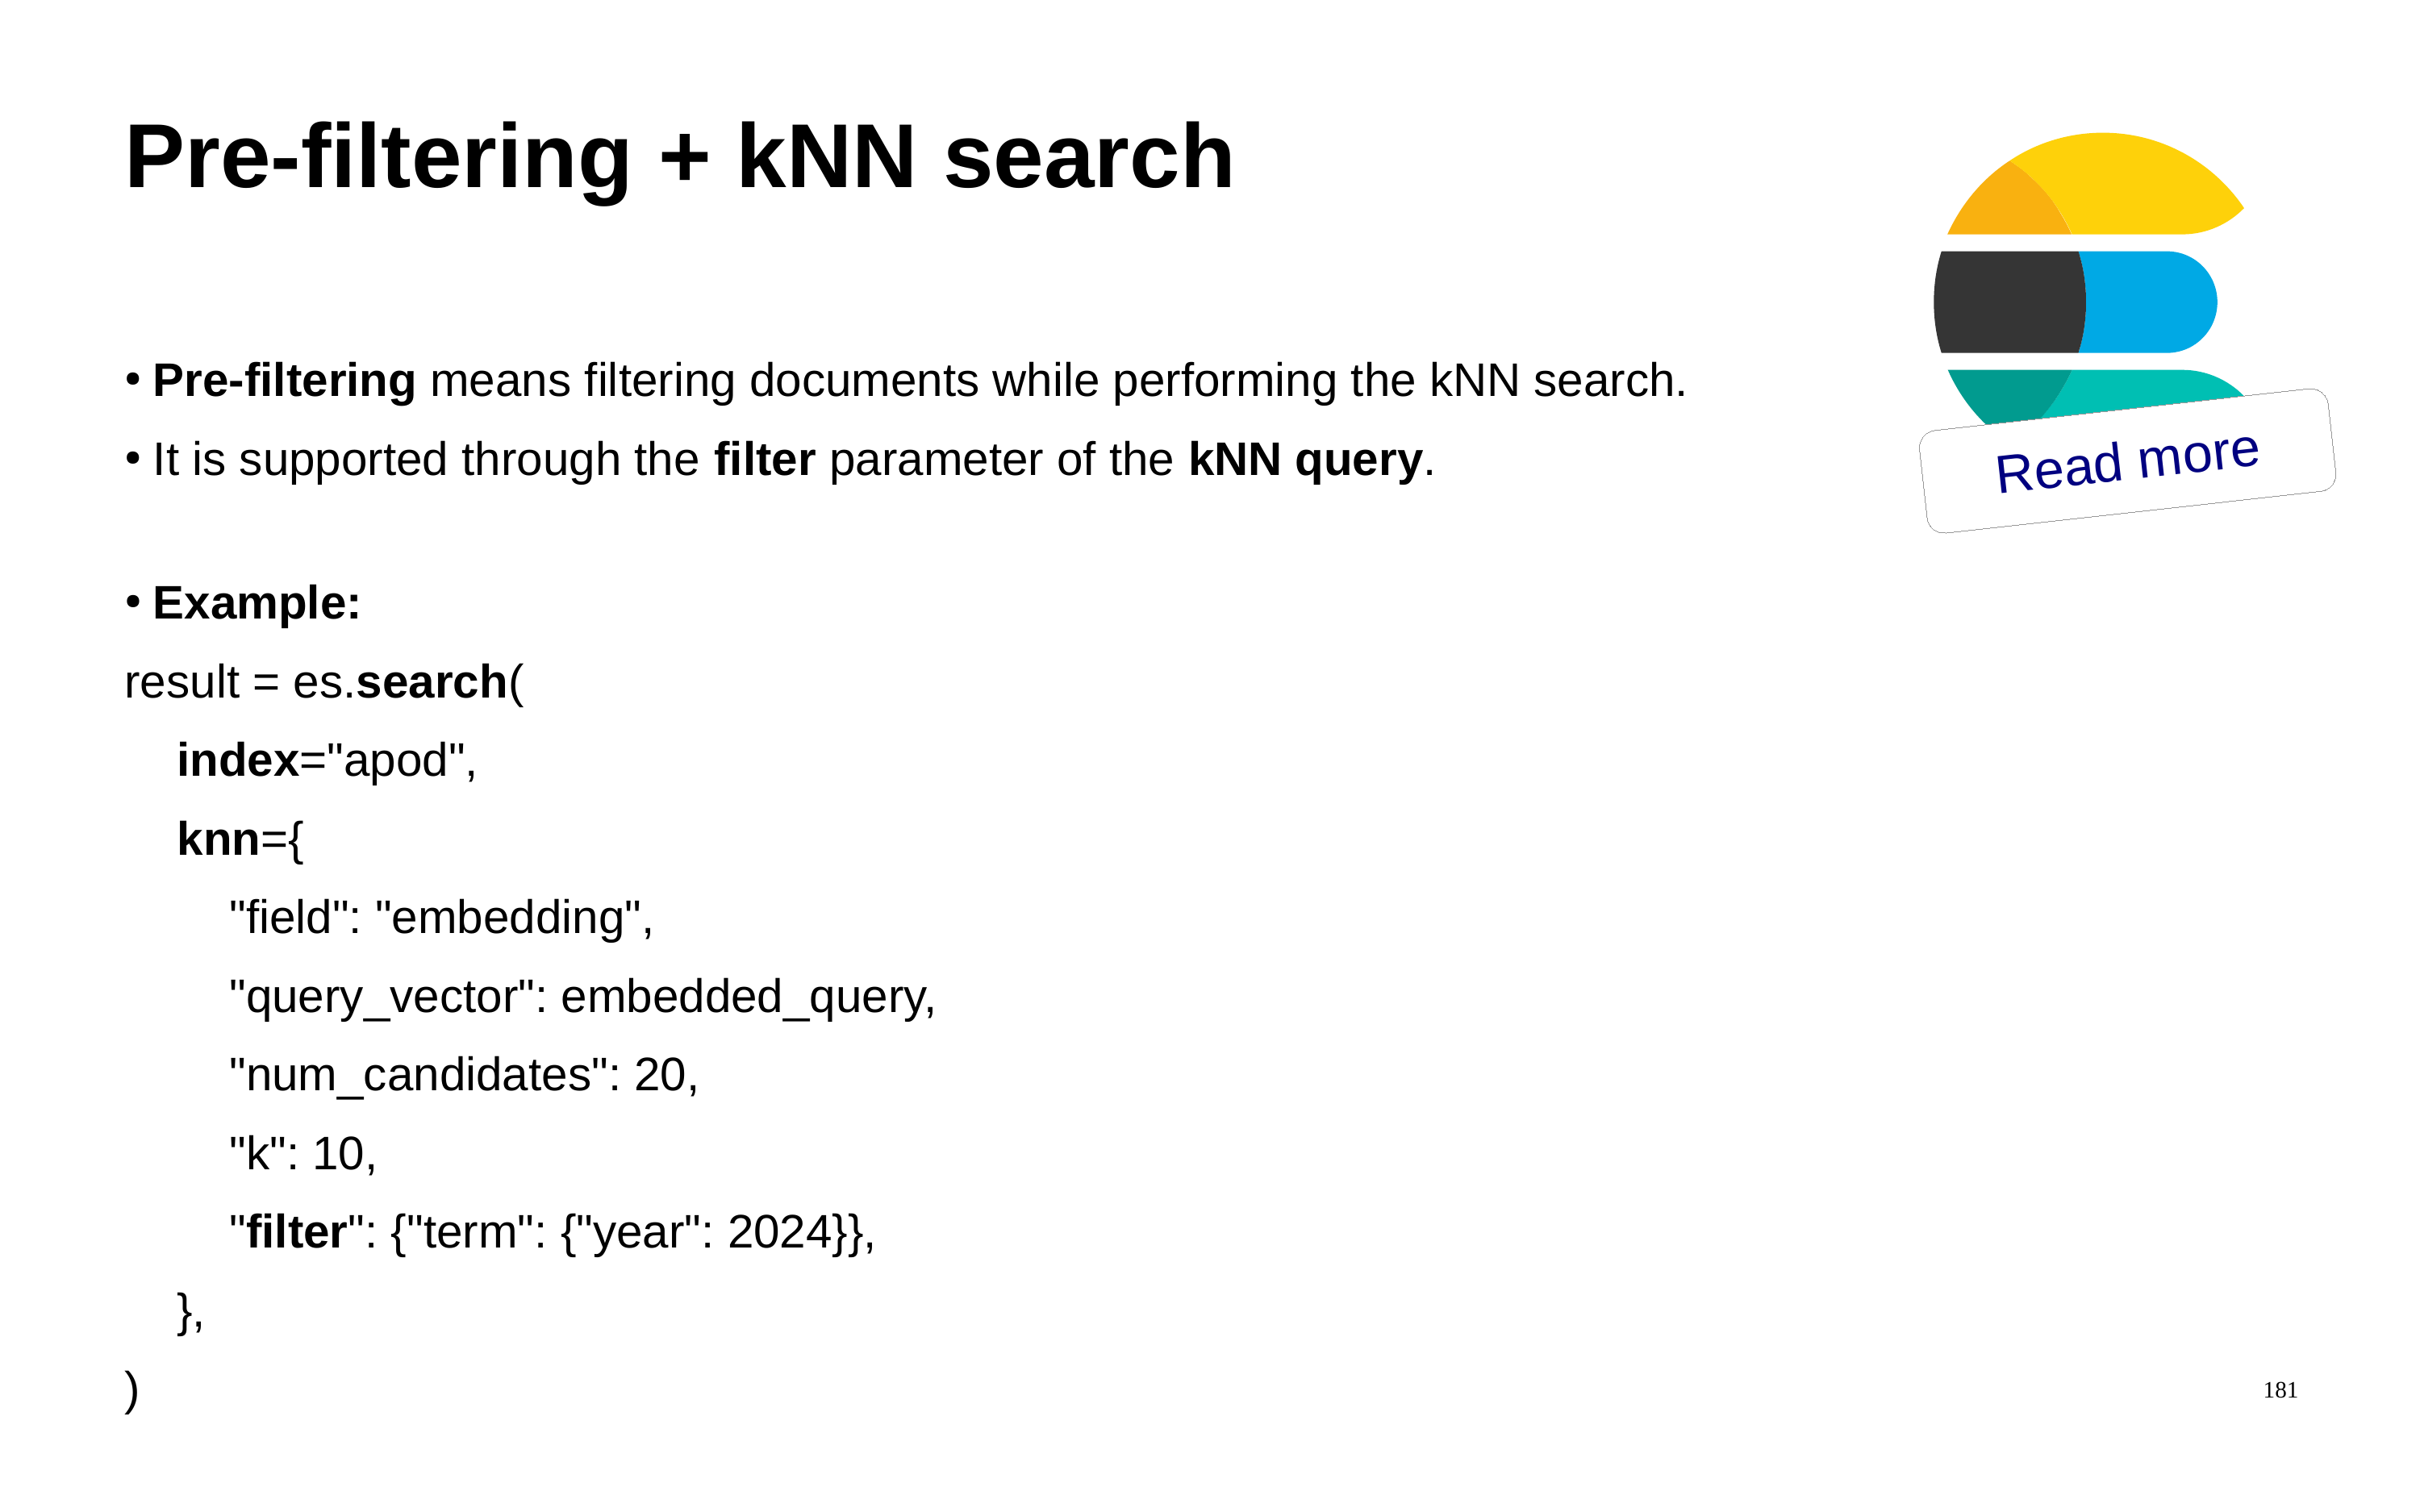

Pre-filtering + kNN search
Pre-filtering means filtering documents while performing the kNN search.
It is supported through the filter parameter of the kNN query.
Read more
Example:
result = es.search(
 index="apod",
 knn={
 "field": "embedding",
 "query_vector": embedded_query,
 "num_candidates": 20,
 "k": 10,
 "filter": {"term": {"year": 2024}},
 },
)
181